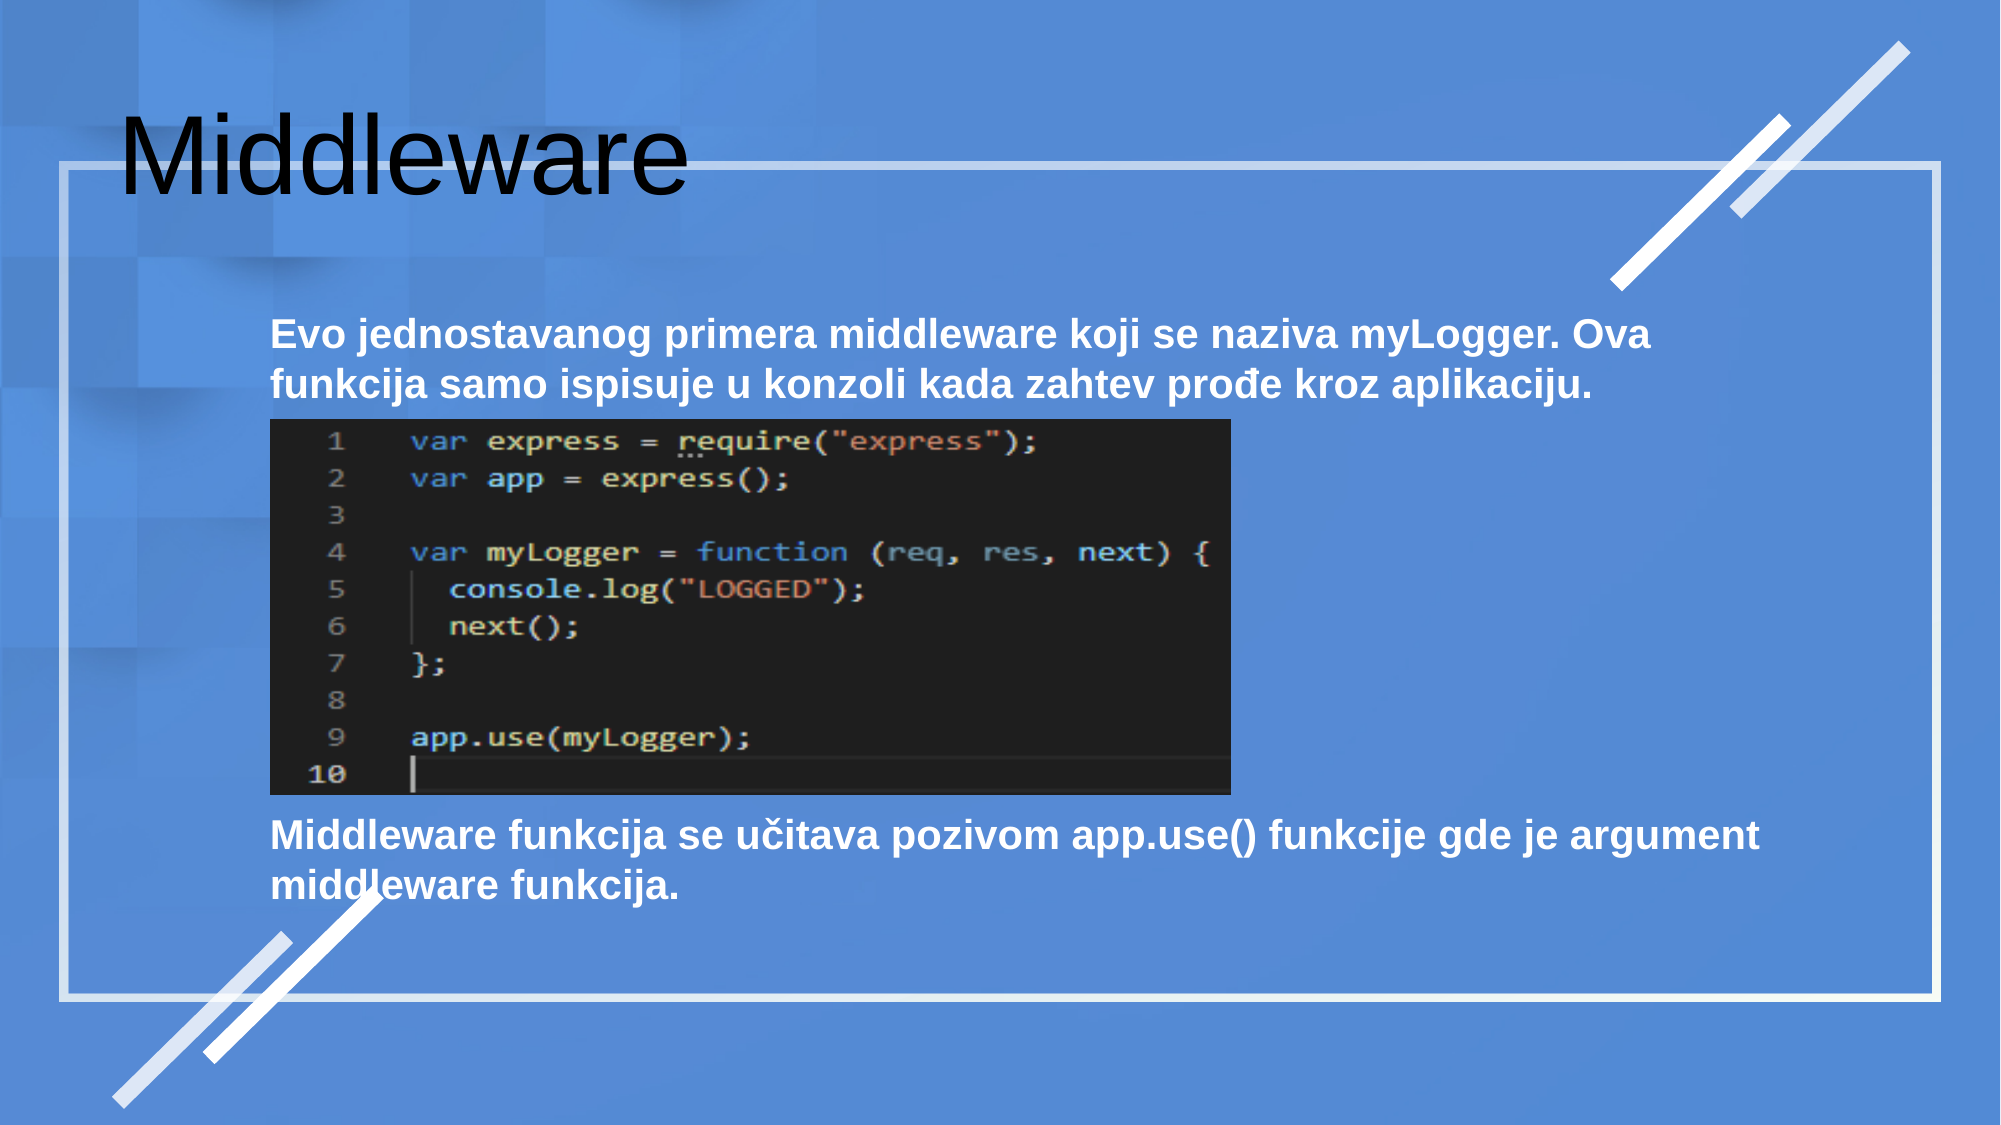

Middleware
Evo jednostavanog primera middleware koji se naziva myLogger. Ova funkcija samo ispisuje u konzoli kada zahtev prođe kroz aplikaciju.
Middleware funkcija se učitava pozivom app.use() funkcije gde je argument middleware funkcija.